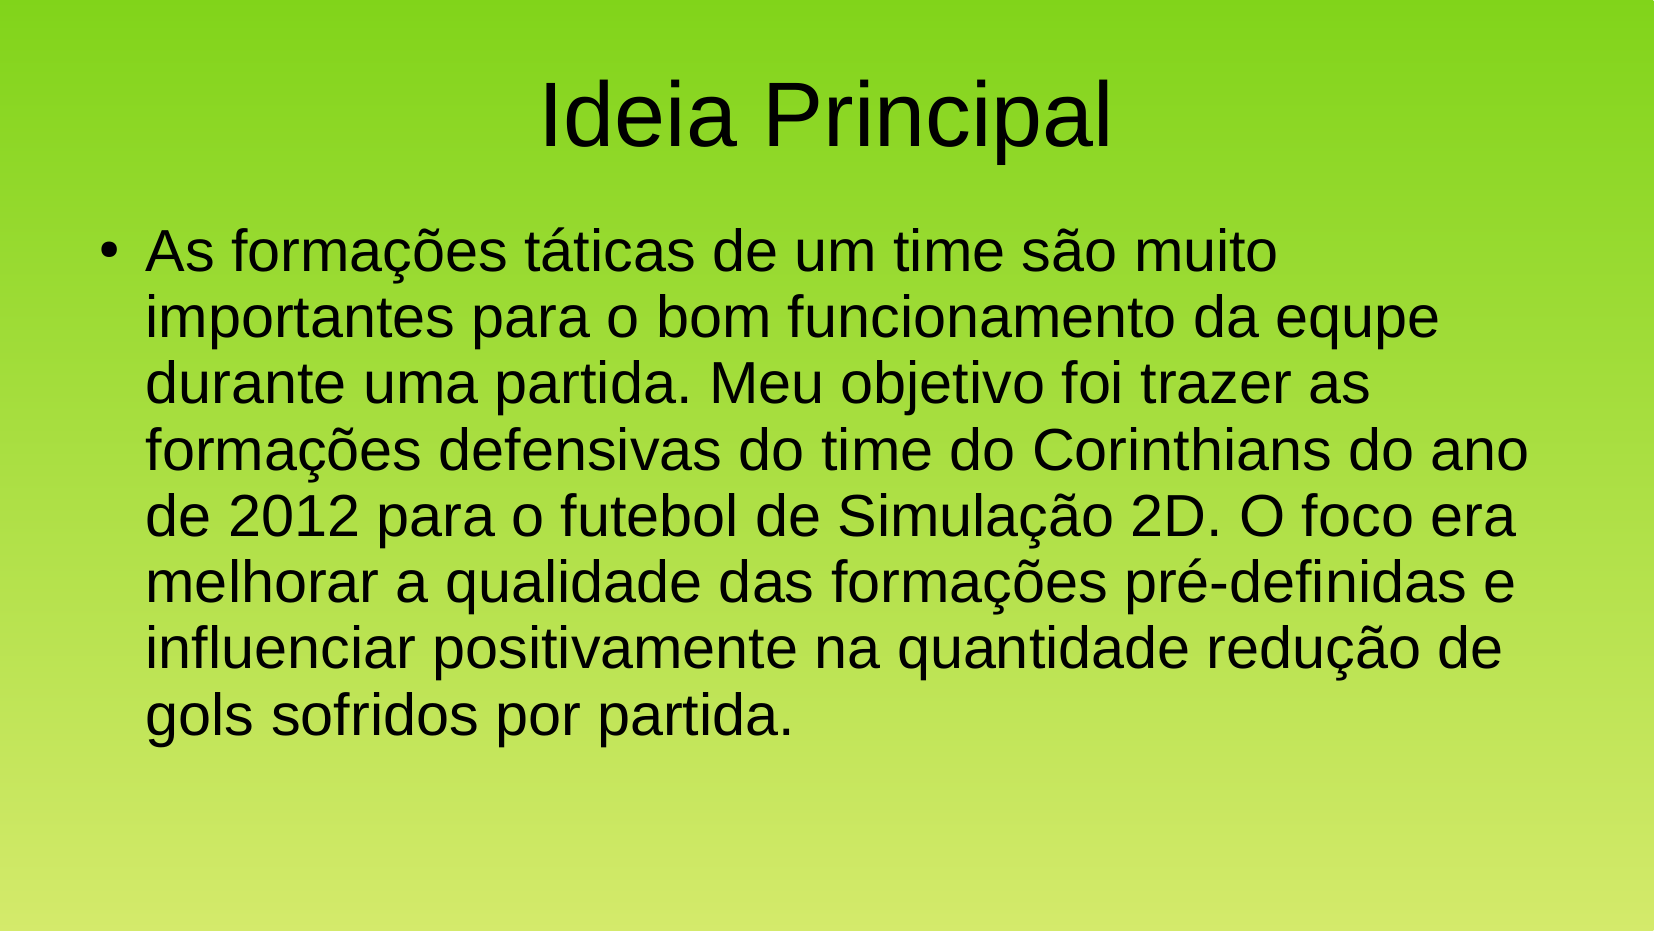

# Ideia Principal
As formações táticas de um time são muito importantes para o bom funcionamento da equpe durante uma partida. Meu objetivo foi trazer as formações defensivas do time do Corinthians do ano de 2012 para o futebol de Simulação 2D. O foco era melhorar a qualidade das formações pré-definidas e influenciar positivamente na quantidade redução de gols sofridos por partida.